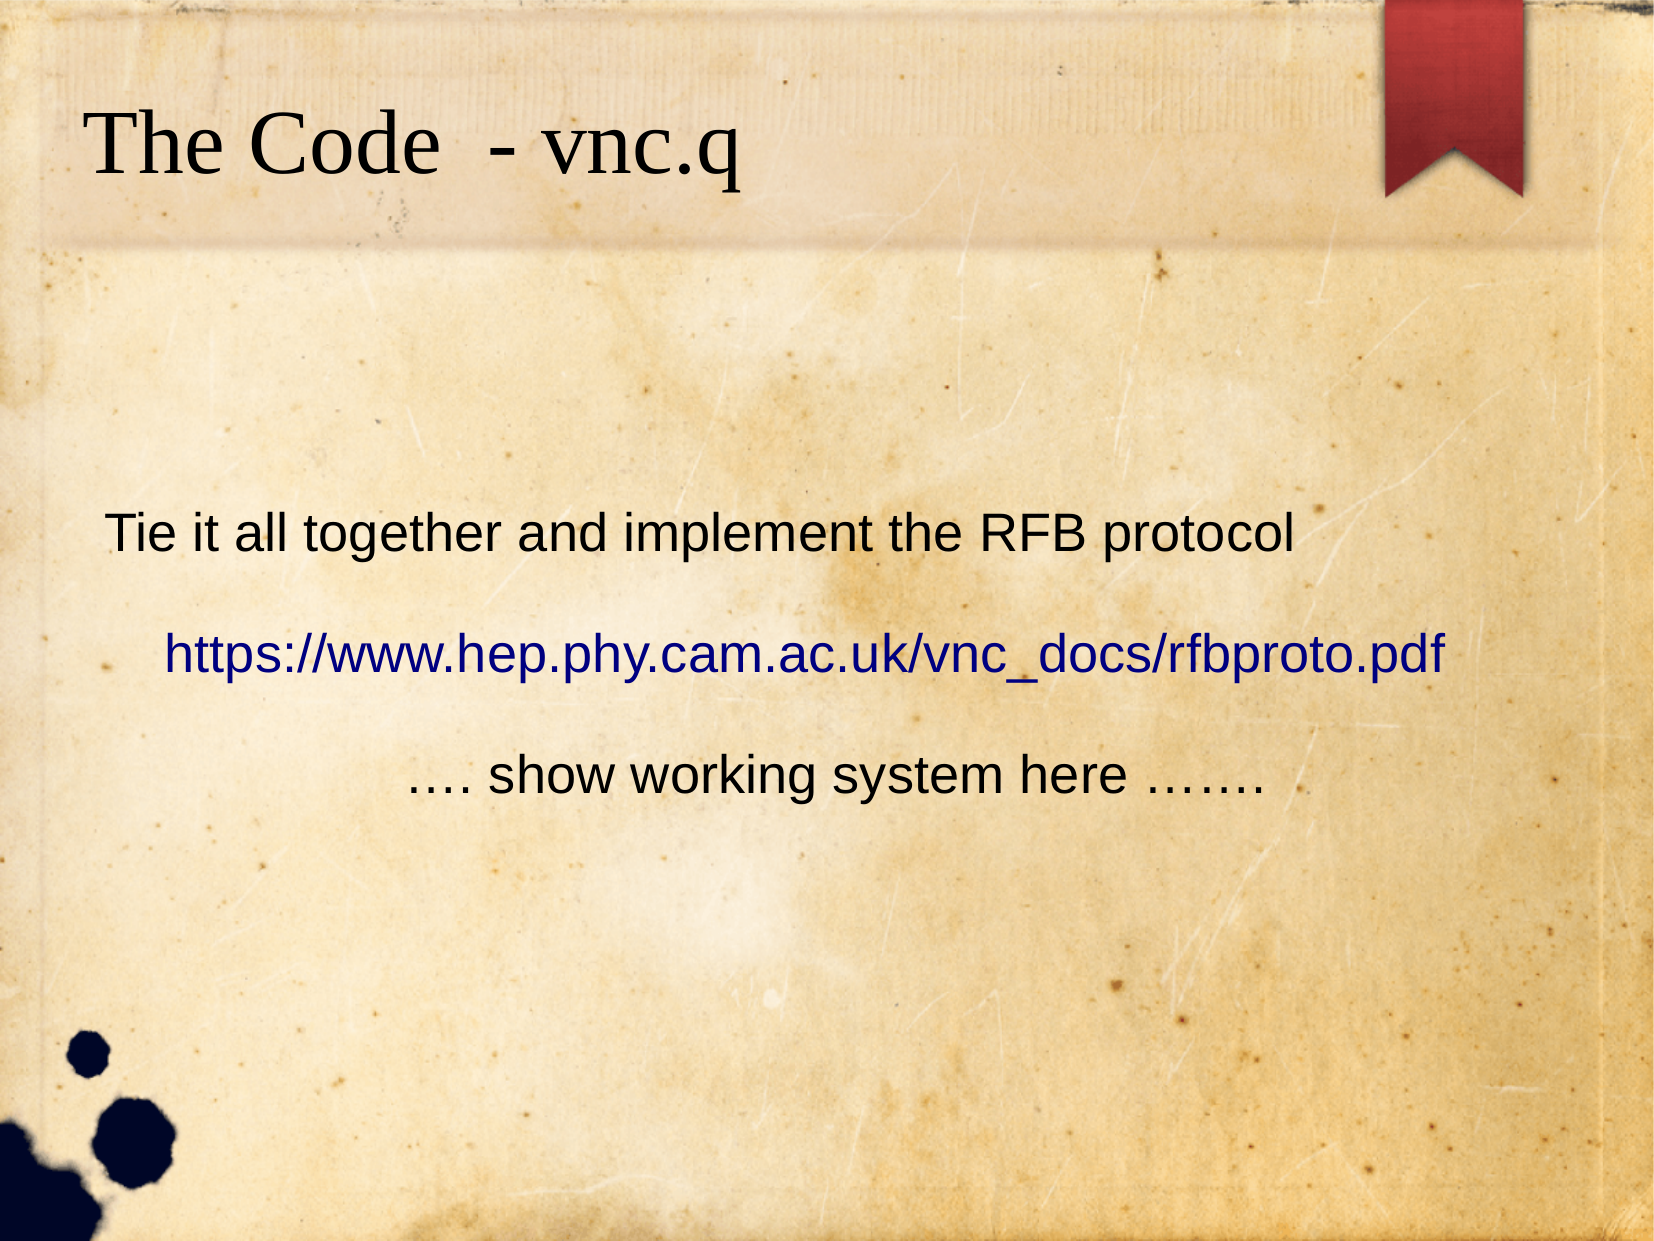

# The Code - vnc.q
Tie it all together and implement the RFB protocol
 https://www.hep.phy.cam.ac.uk/vnc_docs/rfbproto.pdf
				…. show working system here …….